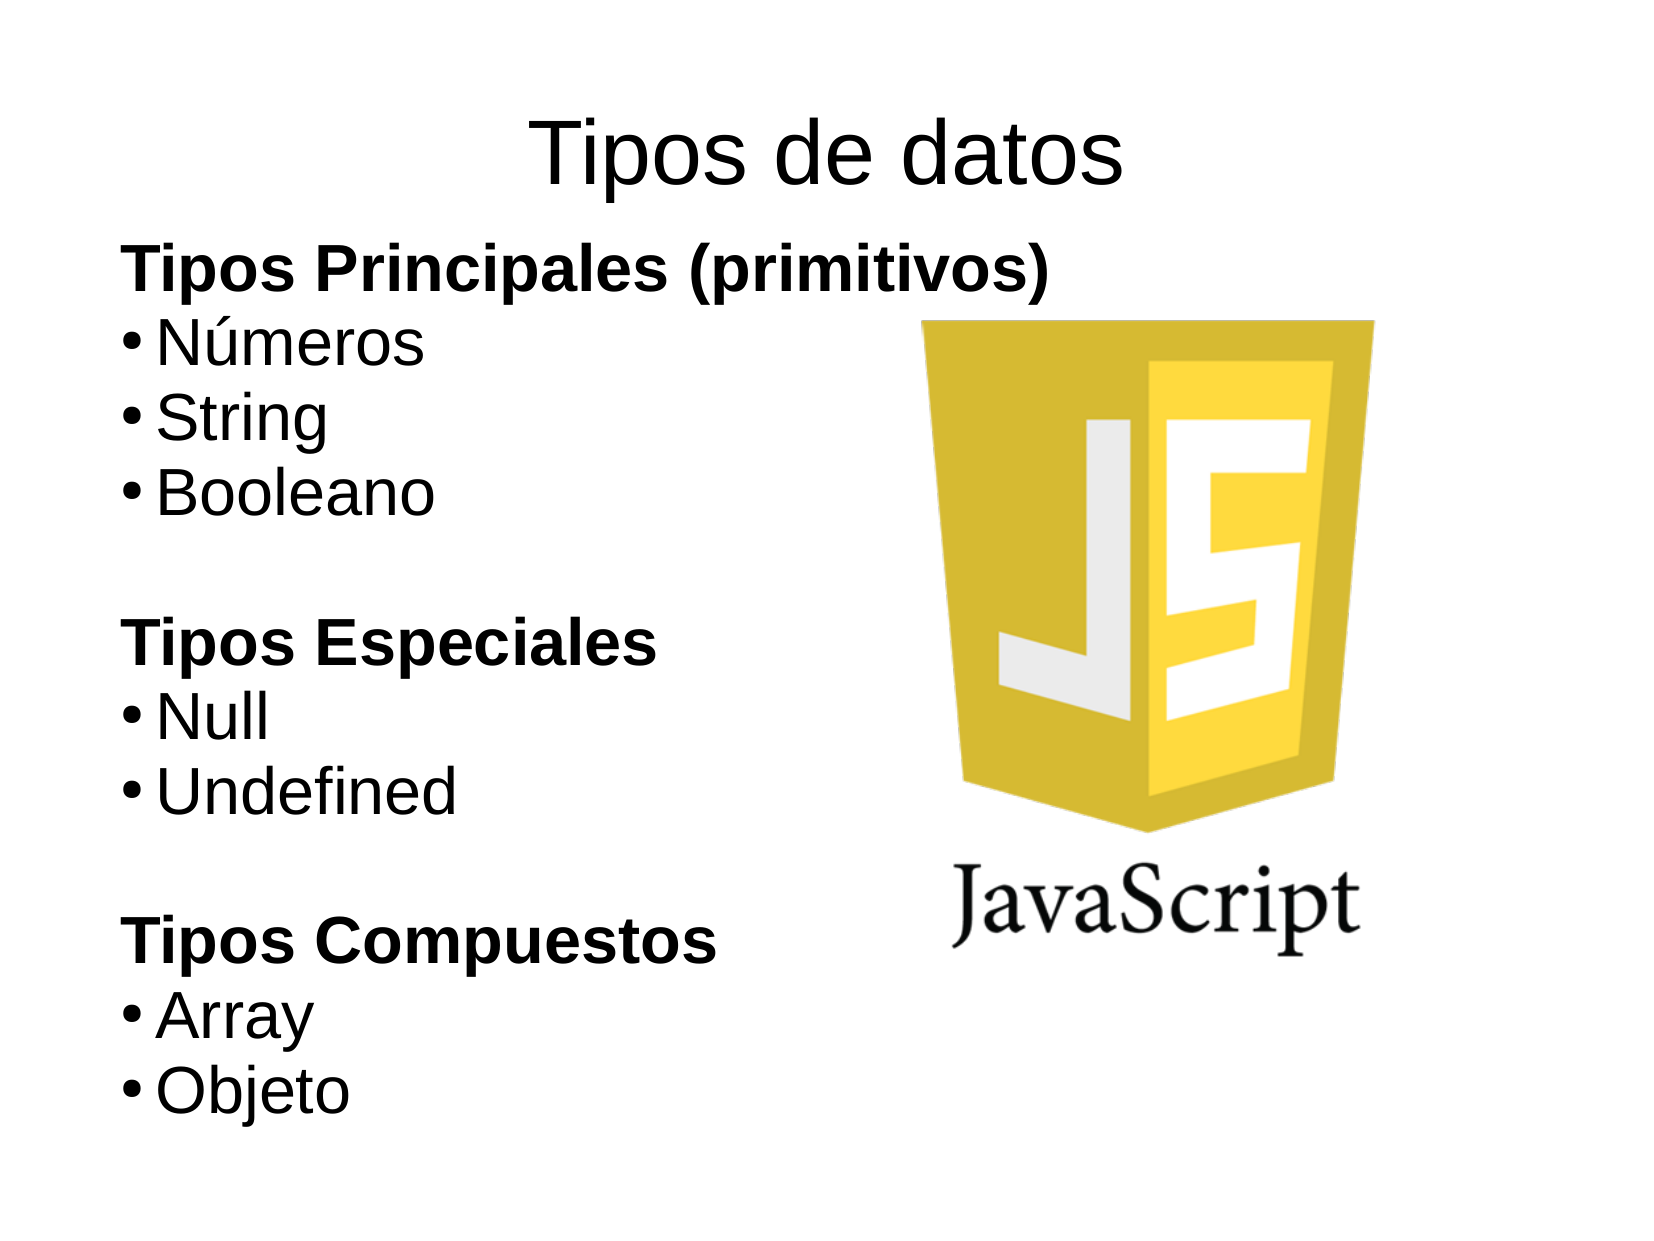

# Tipos de datos
Tipos Principales (primitivos)
Números
String
Booleano
Tipos Especiales
Null
Undefined
Tipos Compuestos
Array
Objeto